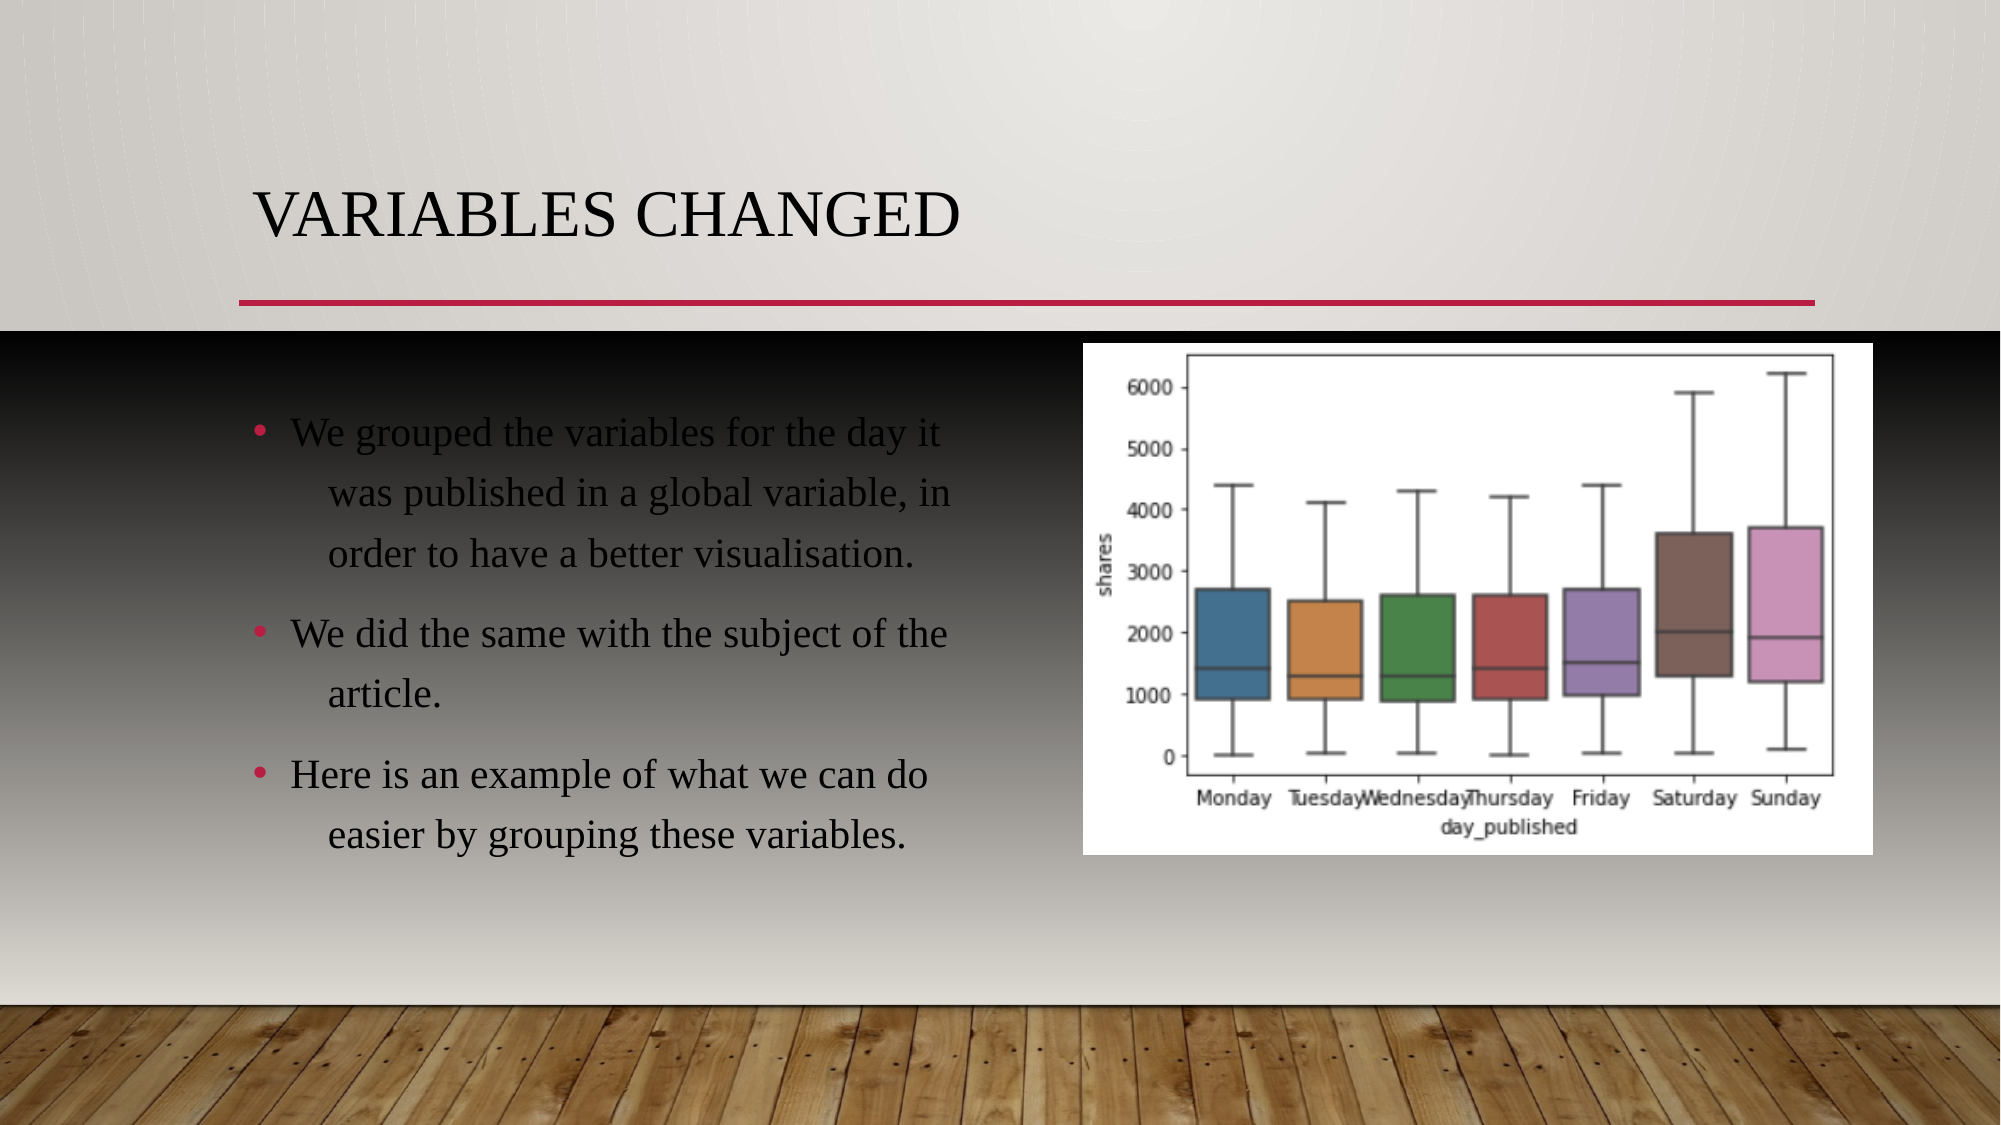

# Variables changed
We grouped the variables for the day it was published in a global variable, in order to have a better visualisation.
We did the same with the subject of the article.
Here is an example of what we can do easier by grouping these variables.